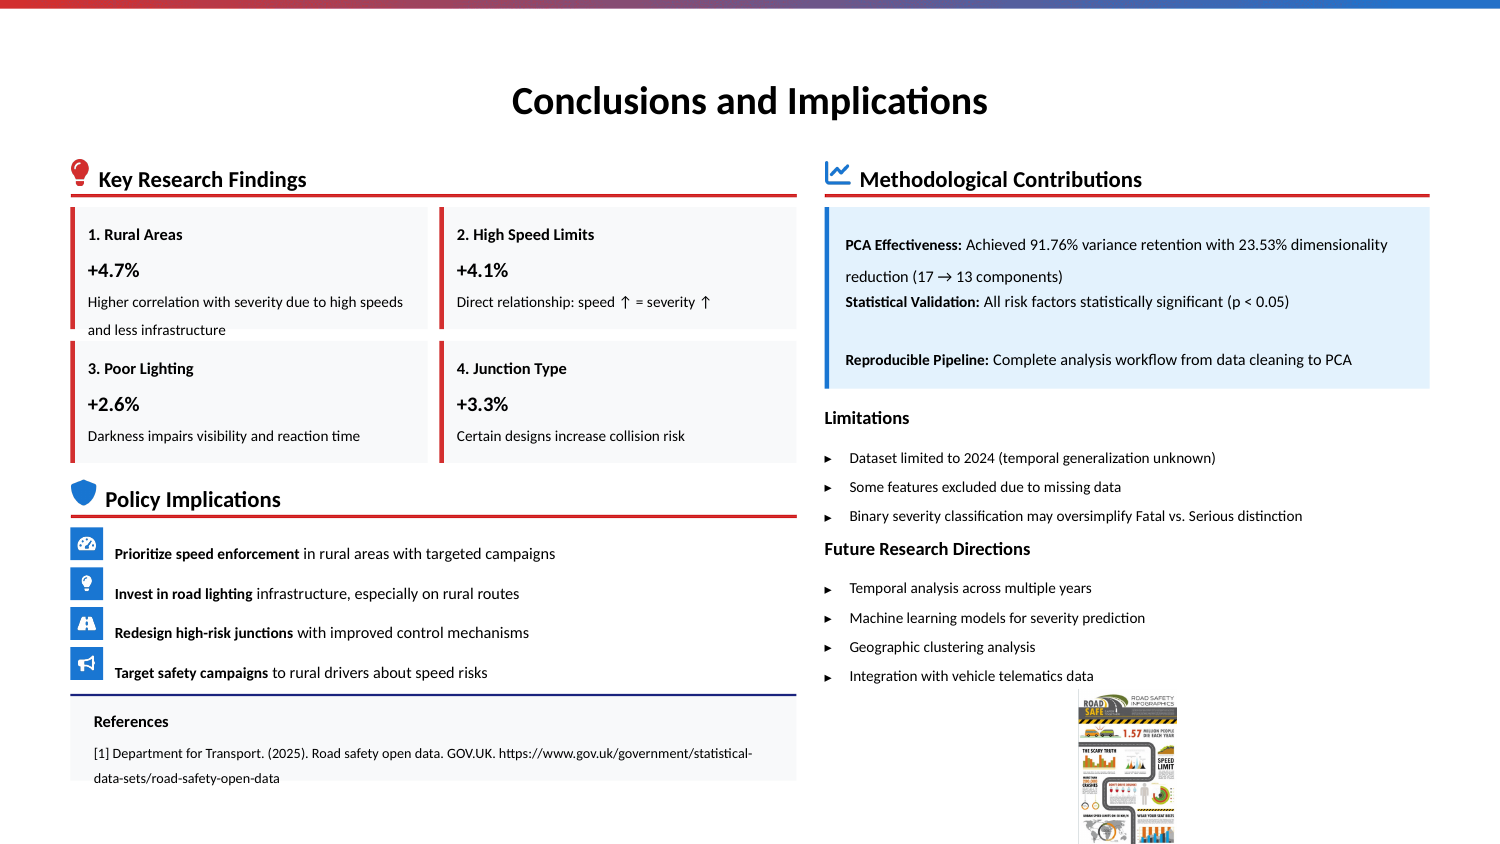

Conclusions and Implications
Key Research Findings
Methodological Contributions
1. Rural Areas
2. High Speed Limits
PCA Effectiveness: Achieved 91.76% variance retention with 23.53% dimensionality reduction (17 → 13 components)
+4.7%
+4.1%
Statistical Validation: All risk factors statistically significant (p < 0.05)
Higher correlation with severity due to high speeds and less infrastructure
Direct relationship: speed ↑ = severity ↑
Reproducible Pipeline: Complete analysis workflow from data cleaning to PCA
3. Poor Lighting
4. Junction Type
+2.6%
+3.3%
Limitations
Darkness impairs visibility and reaction time
Certain designs increase collision risk
Dataset limited to 2024 (temporal generalization unknown)
▸
Some features excluded due to missing data
▸
Policy Implications
Binary severity classification may oversimplify Fatal vs. Serious distinction
▸
Prioritize speed enforcement in rural areas with targeted campaigns
Future Research Directions
Temporal analysis across multiple years
▸
Invest in road lighting infrastructure, especially on rural routes
Machine learning models for severity prediction
▸
Redesign high-risk junctions with improved control mechanisms
Geographic clustering analysis
▸
Target safety campaigns to rural drivers about speed risks
Integration with vehicle telematics data
▸
References
[1] Department for Transport. (2025). Road safety open data. GOV.UK. https://www.gov.uk/government/statistical-data-sets/road-safety-open-data